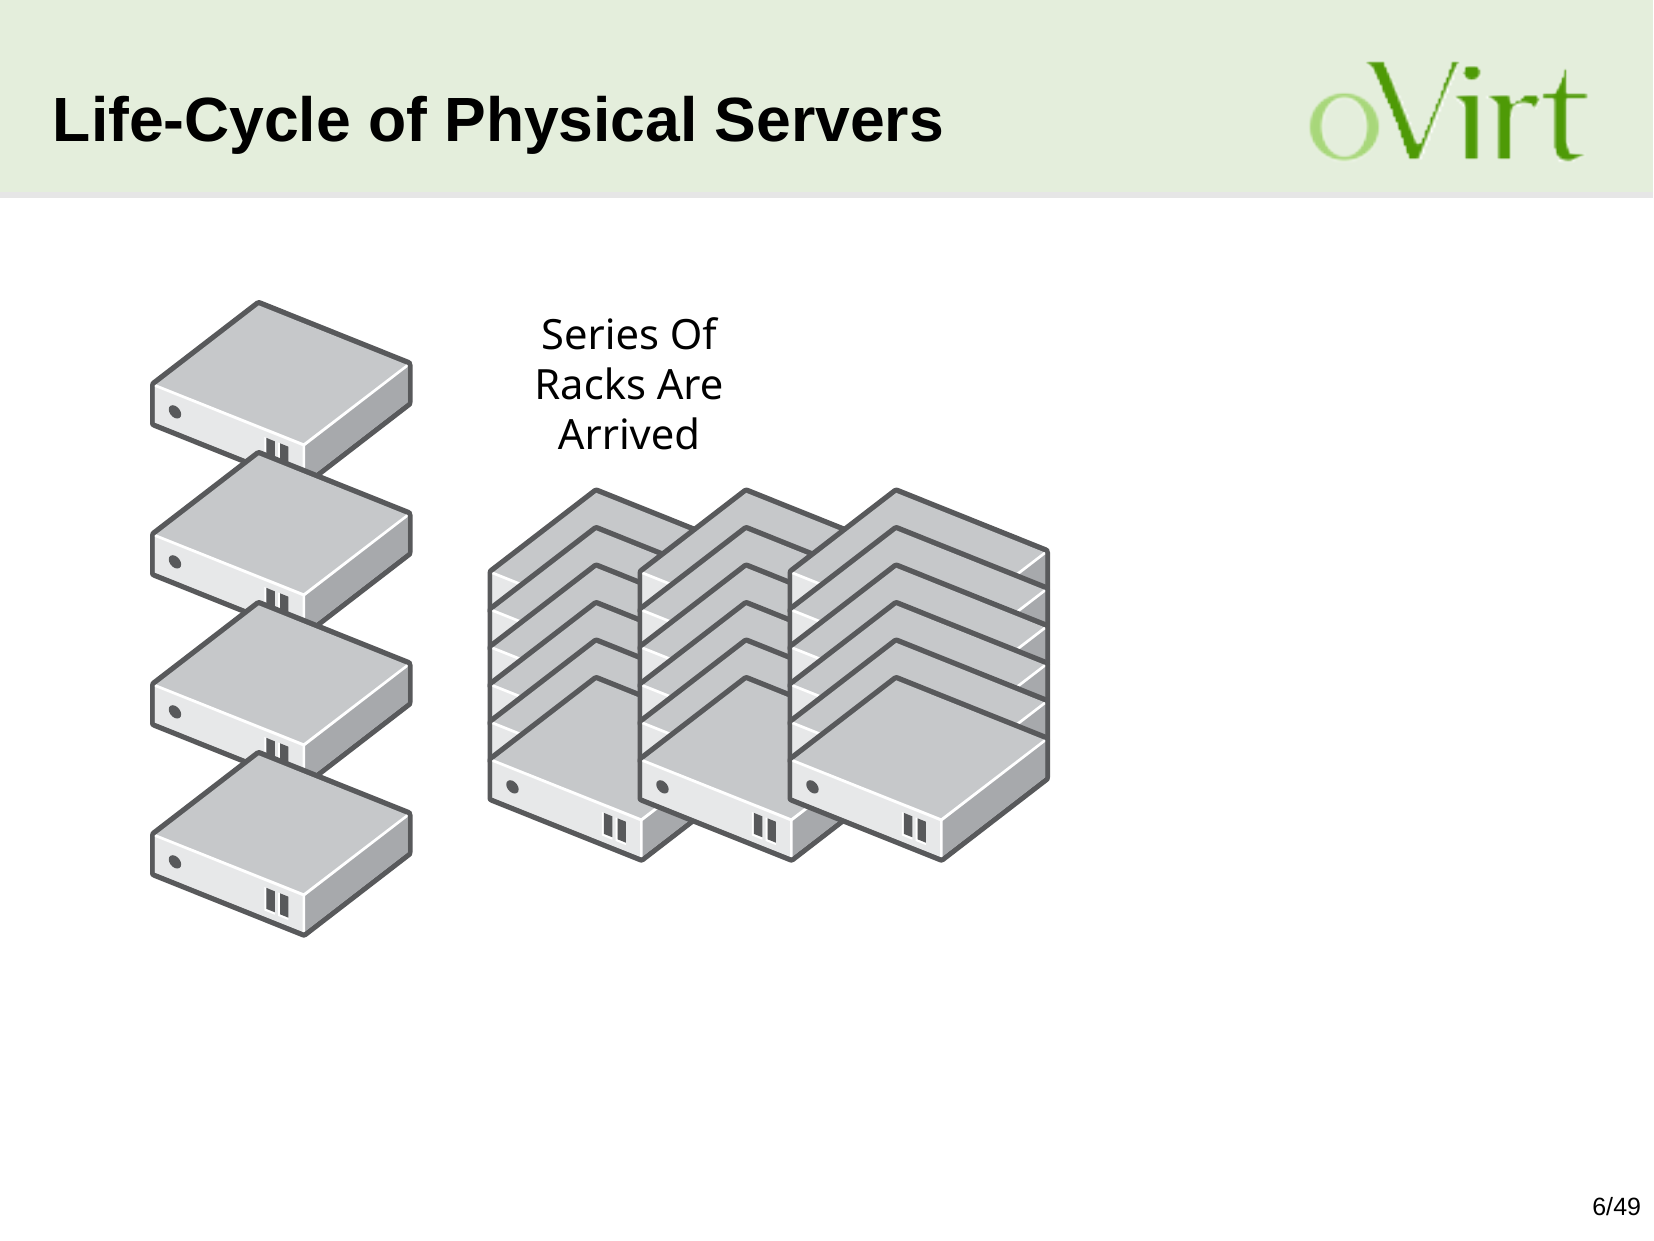

# Life-Cycle of Physical Servers
Series Of Racks Are Arrived